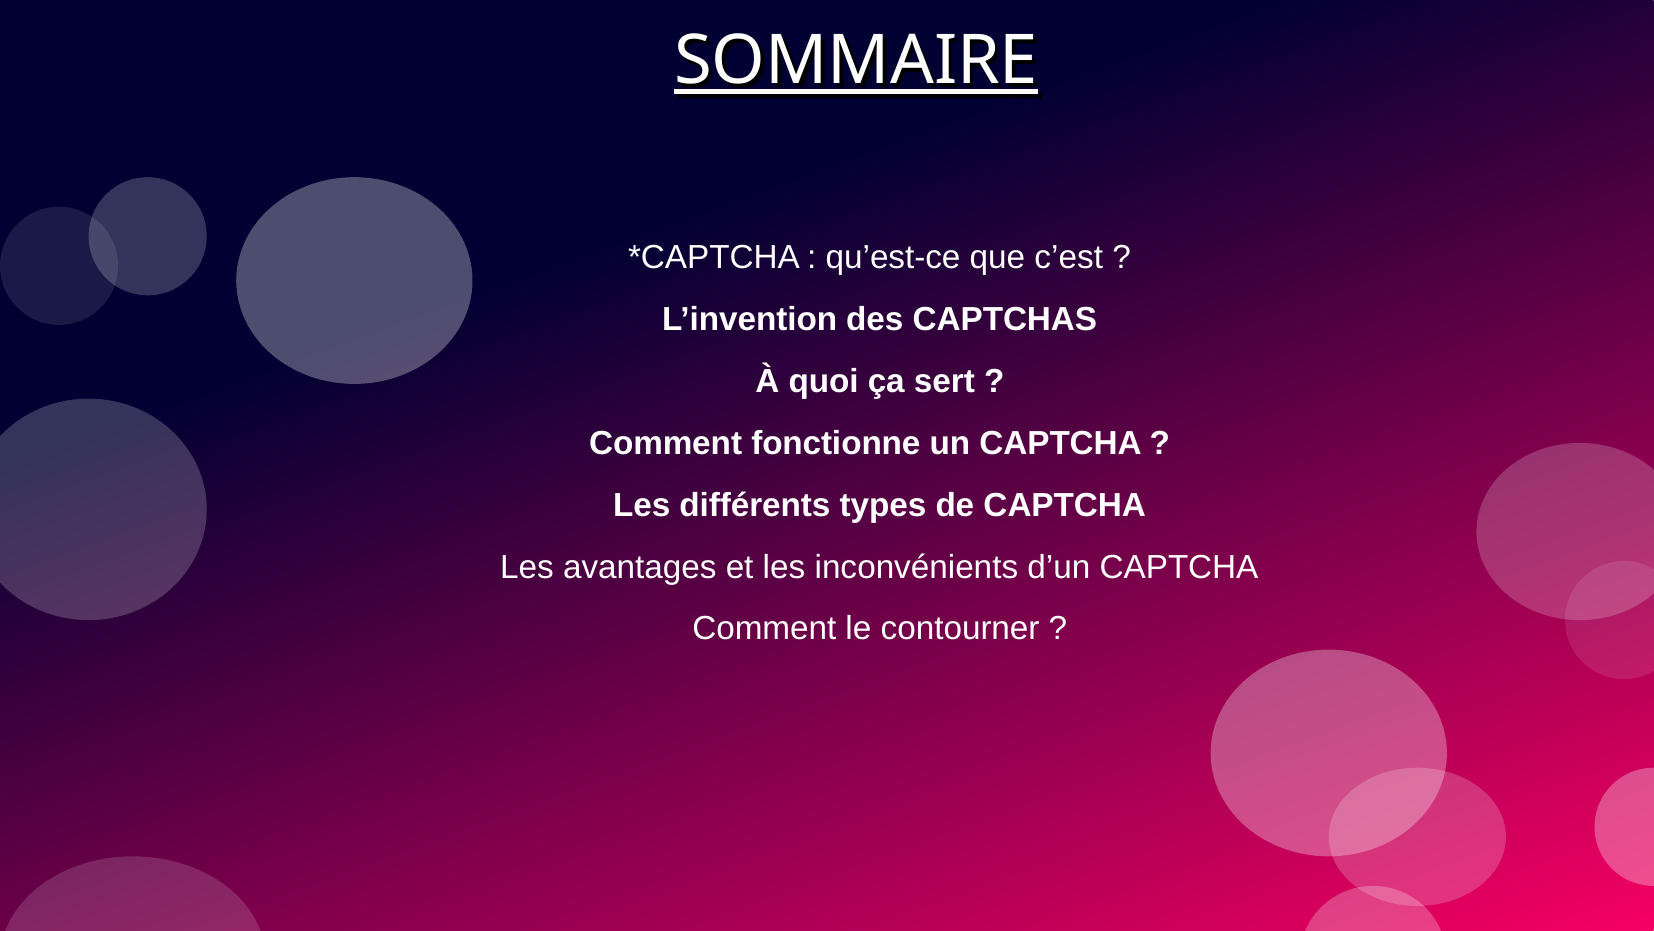

# SOMMAIRE
*CAPTCHA : qu’est-ce que c’est ?
L’invention des CAPTCHAS
À quoi ça sert ?
Comment fonctionne un CAPTCHA ?
Les différents types de CAPTCHA
Les avantages et les inconvénients d’un CAPTCHA
Comment le contourner ?